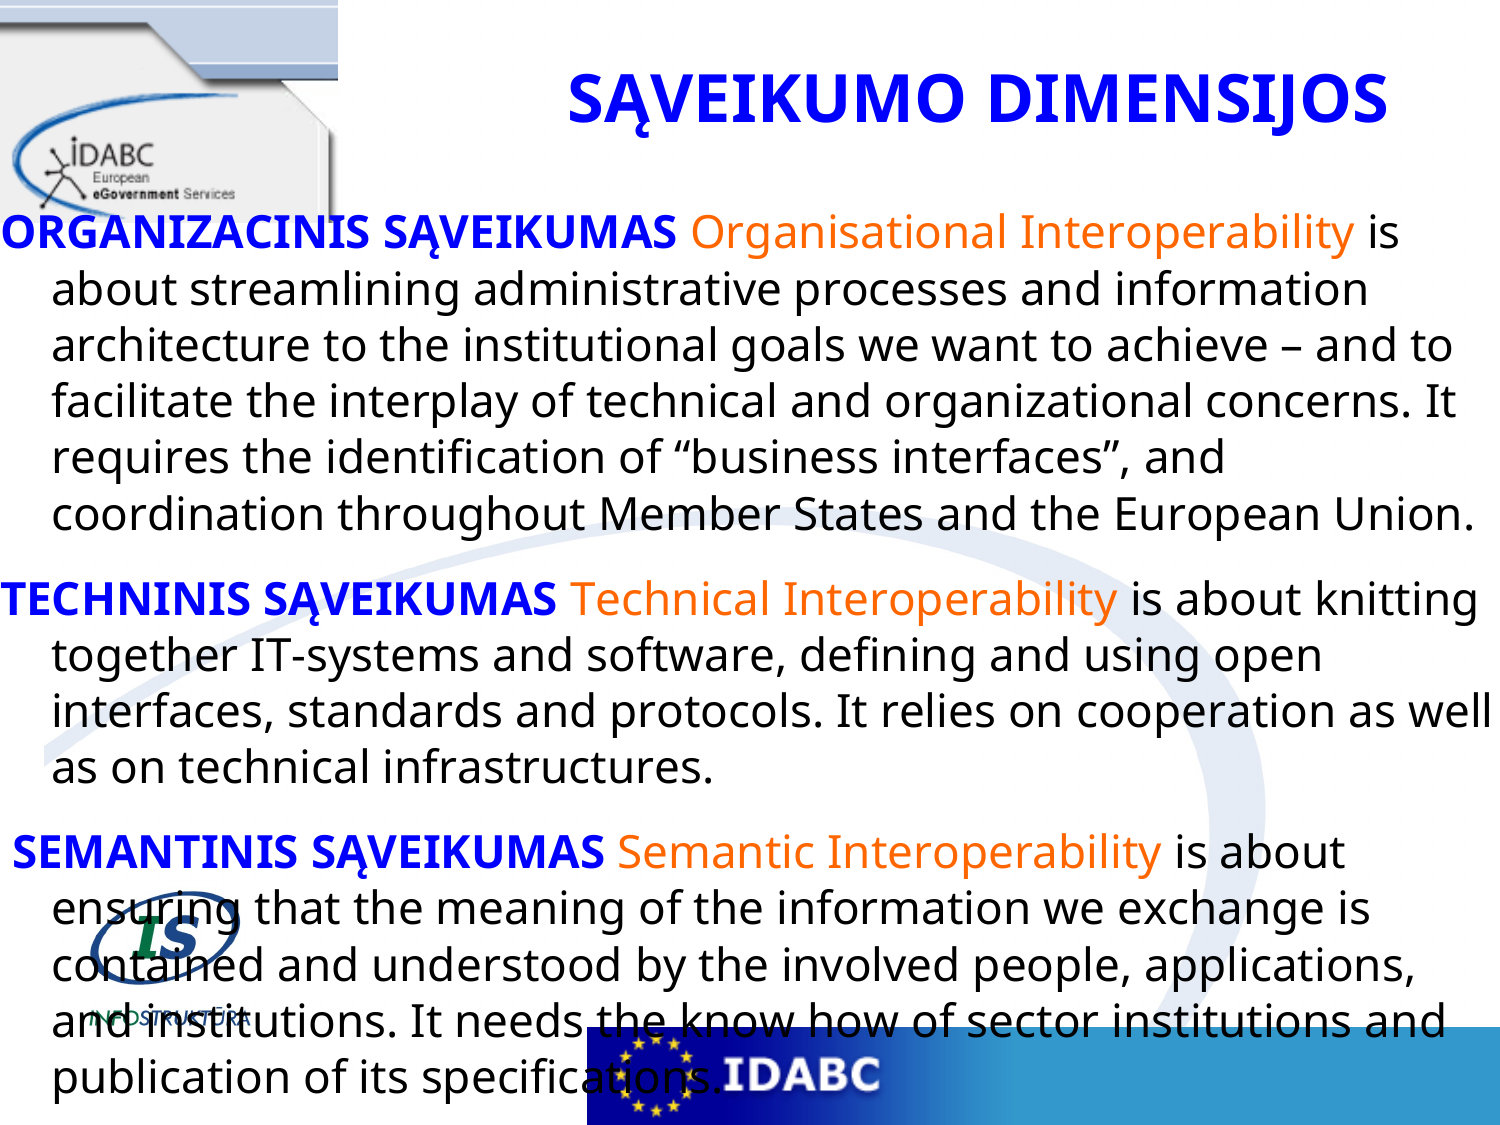

# SĄVEIKUMO DIMENSIJOS
ORGANIZACINIS SĄVEIKUMAS Organisational Interoperability is about streamlining administrative processes and information architecture to the institutional goals we want to achieve – and to facilitate the interplay of technical and organizational concerns. It requires the identification of “business interfaces”, and coordination throughout Member States and the European Union.
TECHNINIS SĄVEIKUMAS Technical Interoperability is about knitting together IT-systems and software, defining and using open interfaces, standards and protocols. It relies on cooperation as well as on technical infrastructures.
 SEMANTINIS SĄVEIKUMAS Semantic Interoperability is about ensuring that the meaning of the information we exchange is contained and understood by the involved people, applications, and institutions. It needs the know how of sector institutions and publication of its specifications.